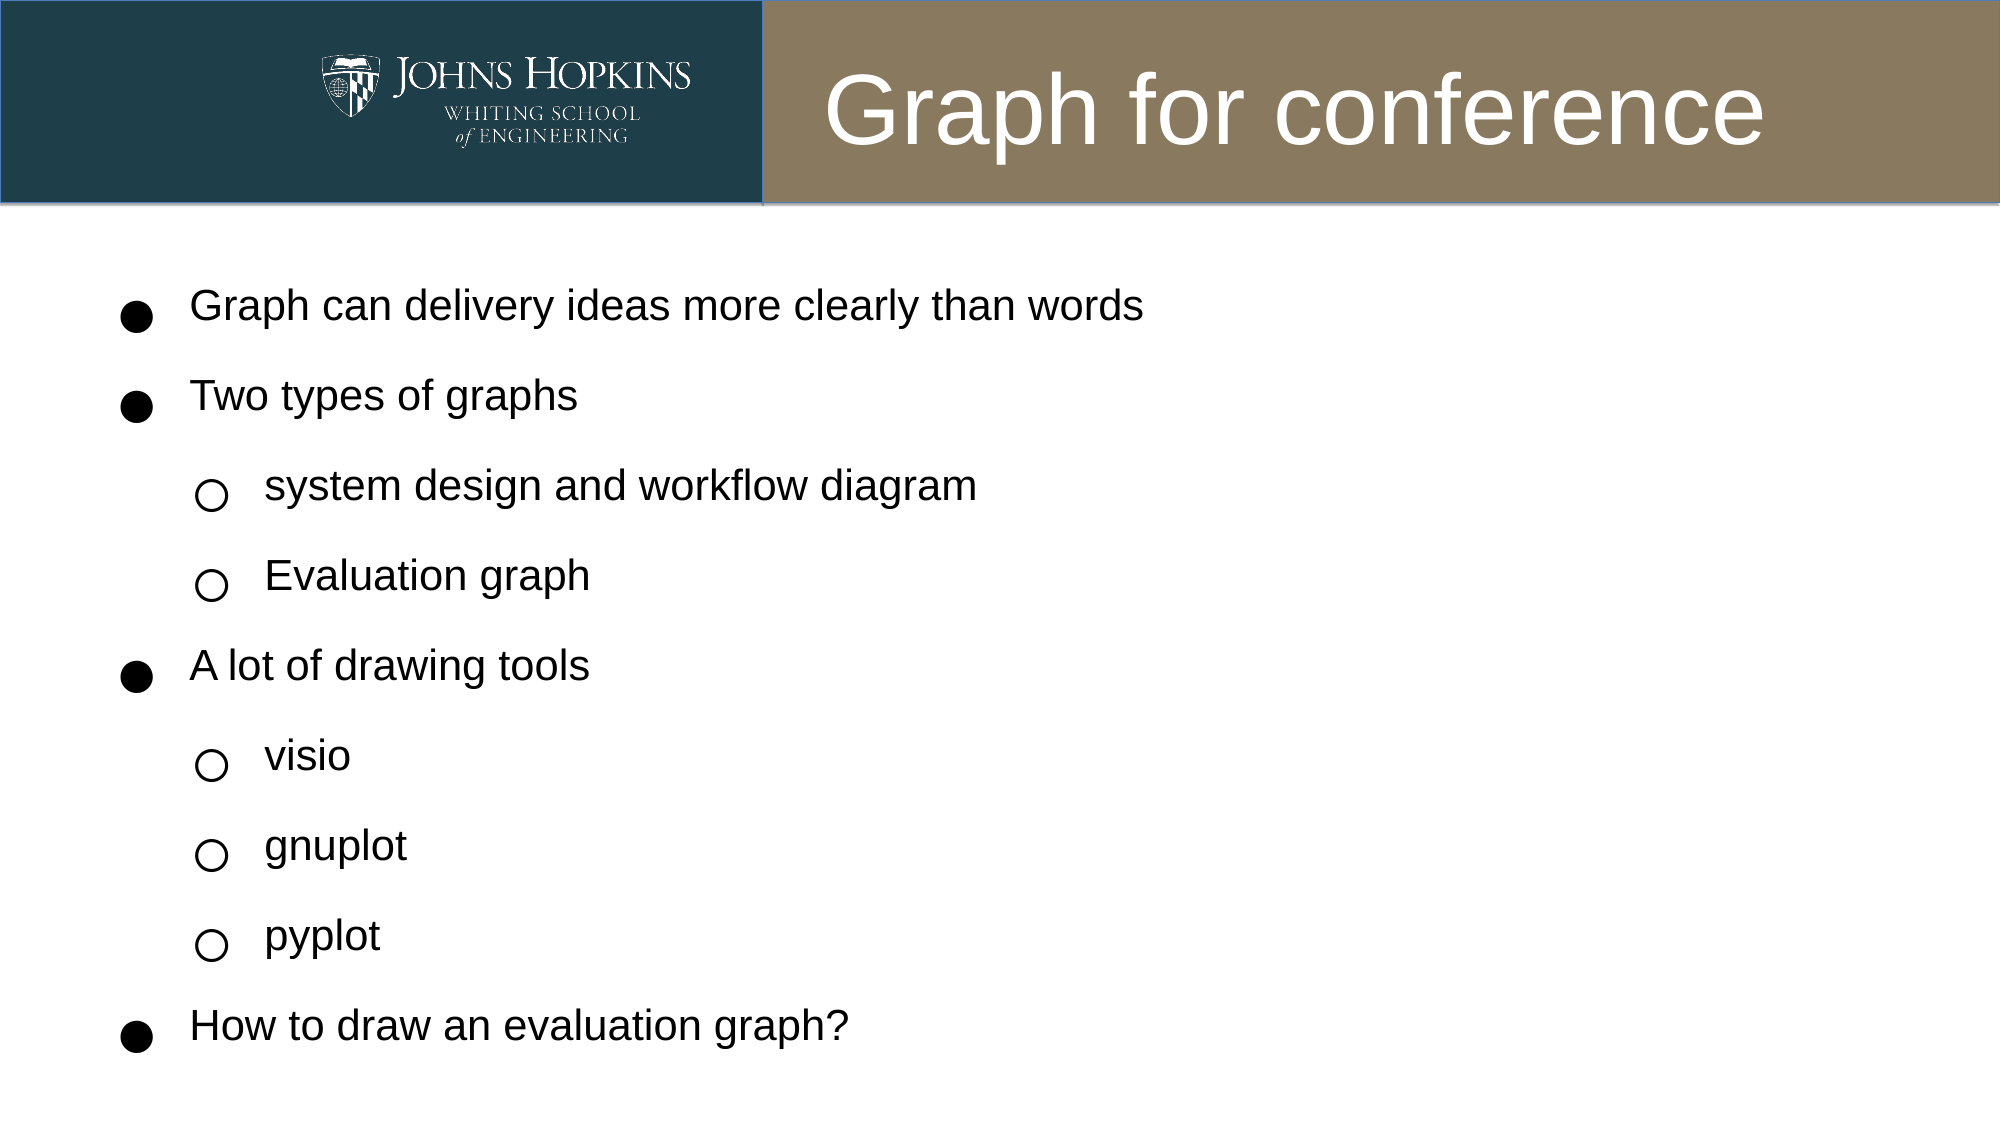

Graph for conference
Graph can delivery ideas more clearly than words
Two types of graphs
system design and workflow diagram
Evaluation graph
A lot of drawing tools
visio
gnuplot
pyplot
How to draw an evaluation graph?